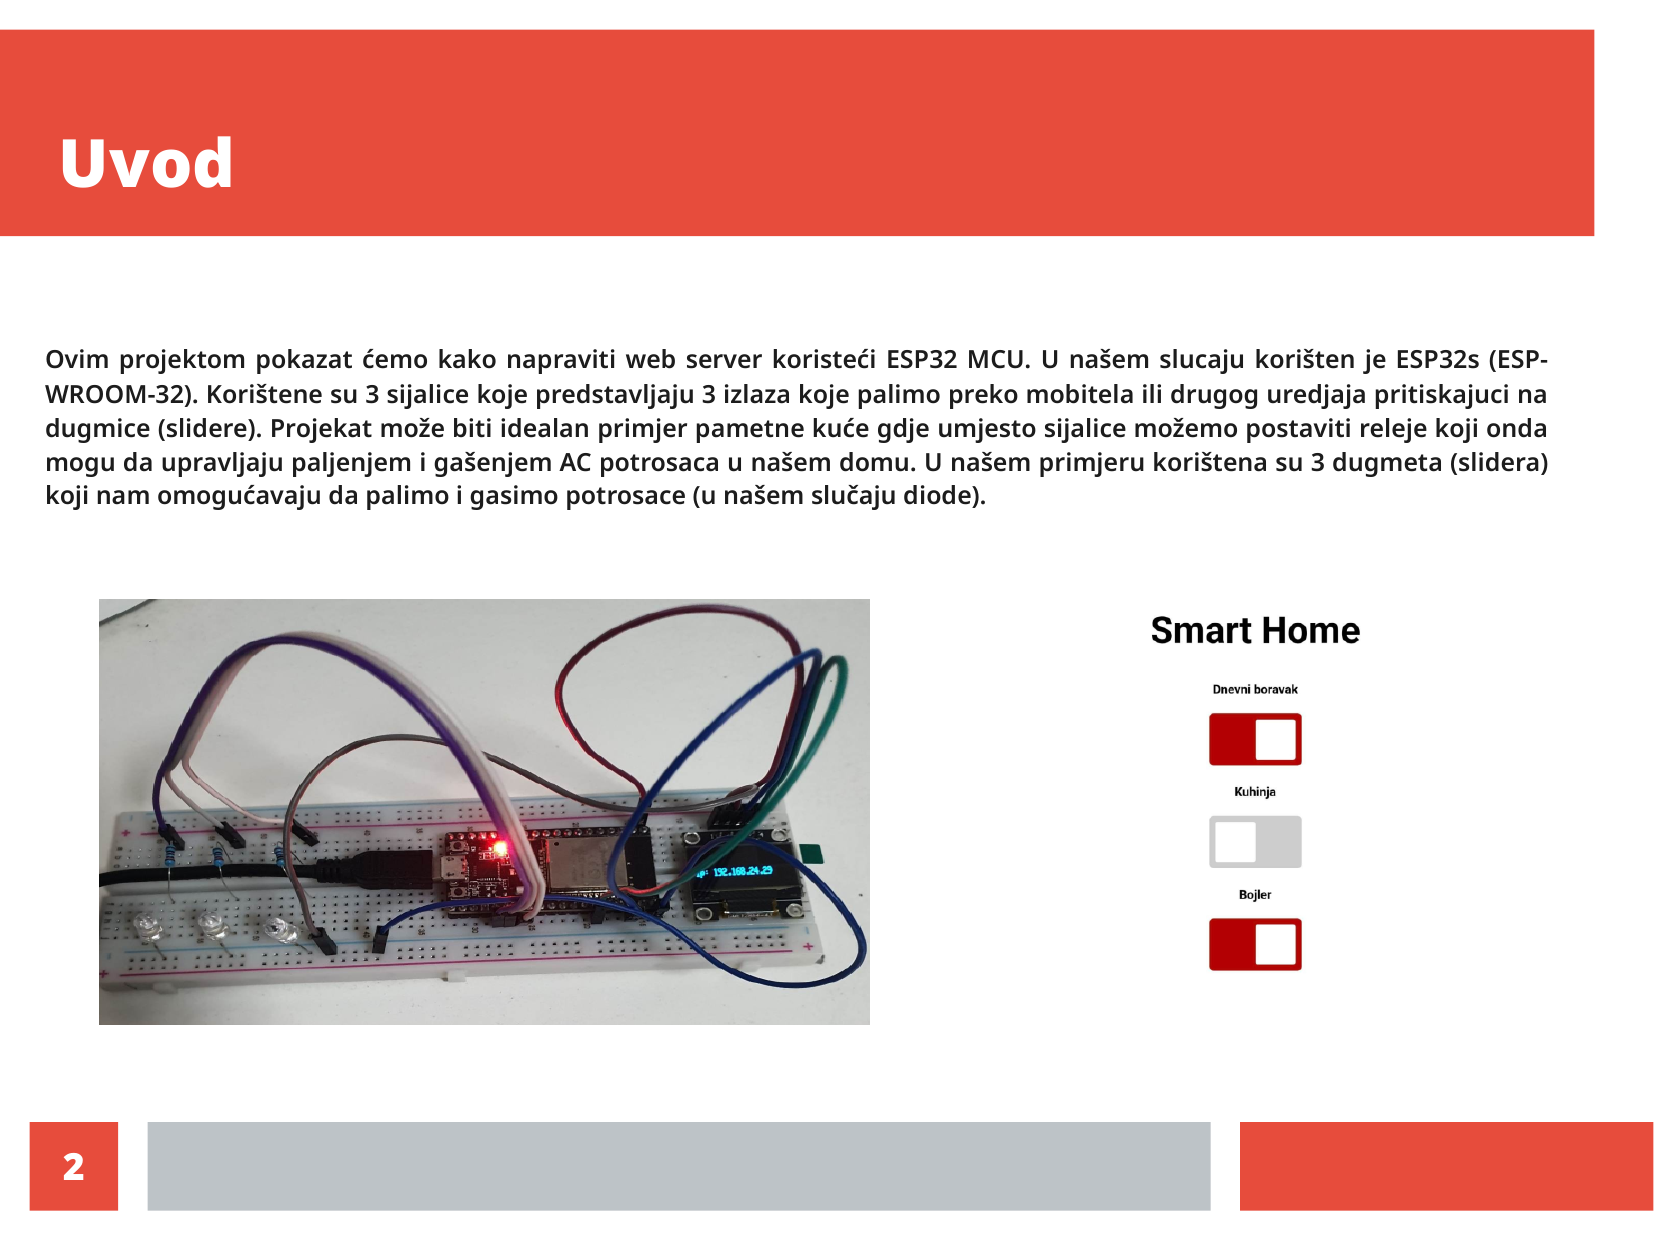

# Uvod
Ovim projektom pokazat ćemo kako napraviti web server koristeći ESP32 MCU. U našem slucaju korišten je ESP32s (ESP-WROOM-32). Korištene su 3 sijalice koje predstavljaju 3 izlaza koje palimo preko mobitela ili drugog uredjaja pritiskajuci na dugmice (slidere). Projekat može biti idealan primjer pametne kuće gdje umjesto sijalice možemo postaviti releje koji onda mogu da upravljaju paljenjem i gašenjem AC potrosaca u našem domu. U našem primjeru korištena su 3 dugmeta (slidera) koji nam omogućavaju da palimo i gasimo potrosace (u našem slučaju diode).
2